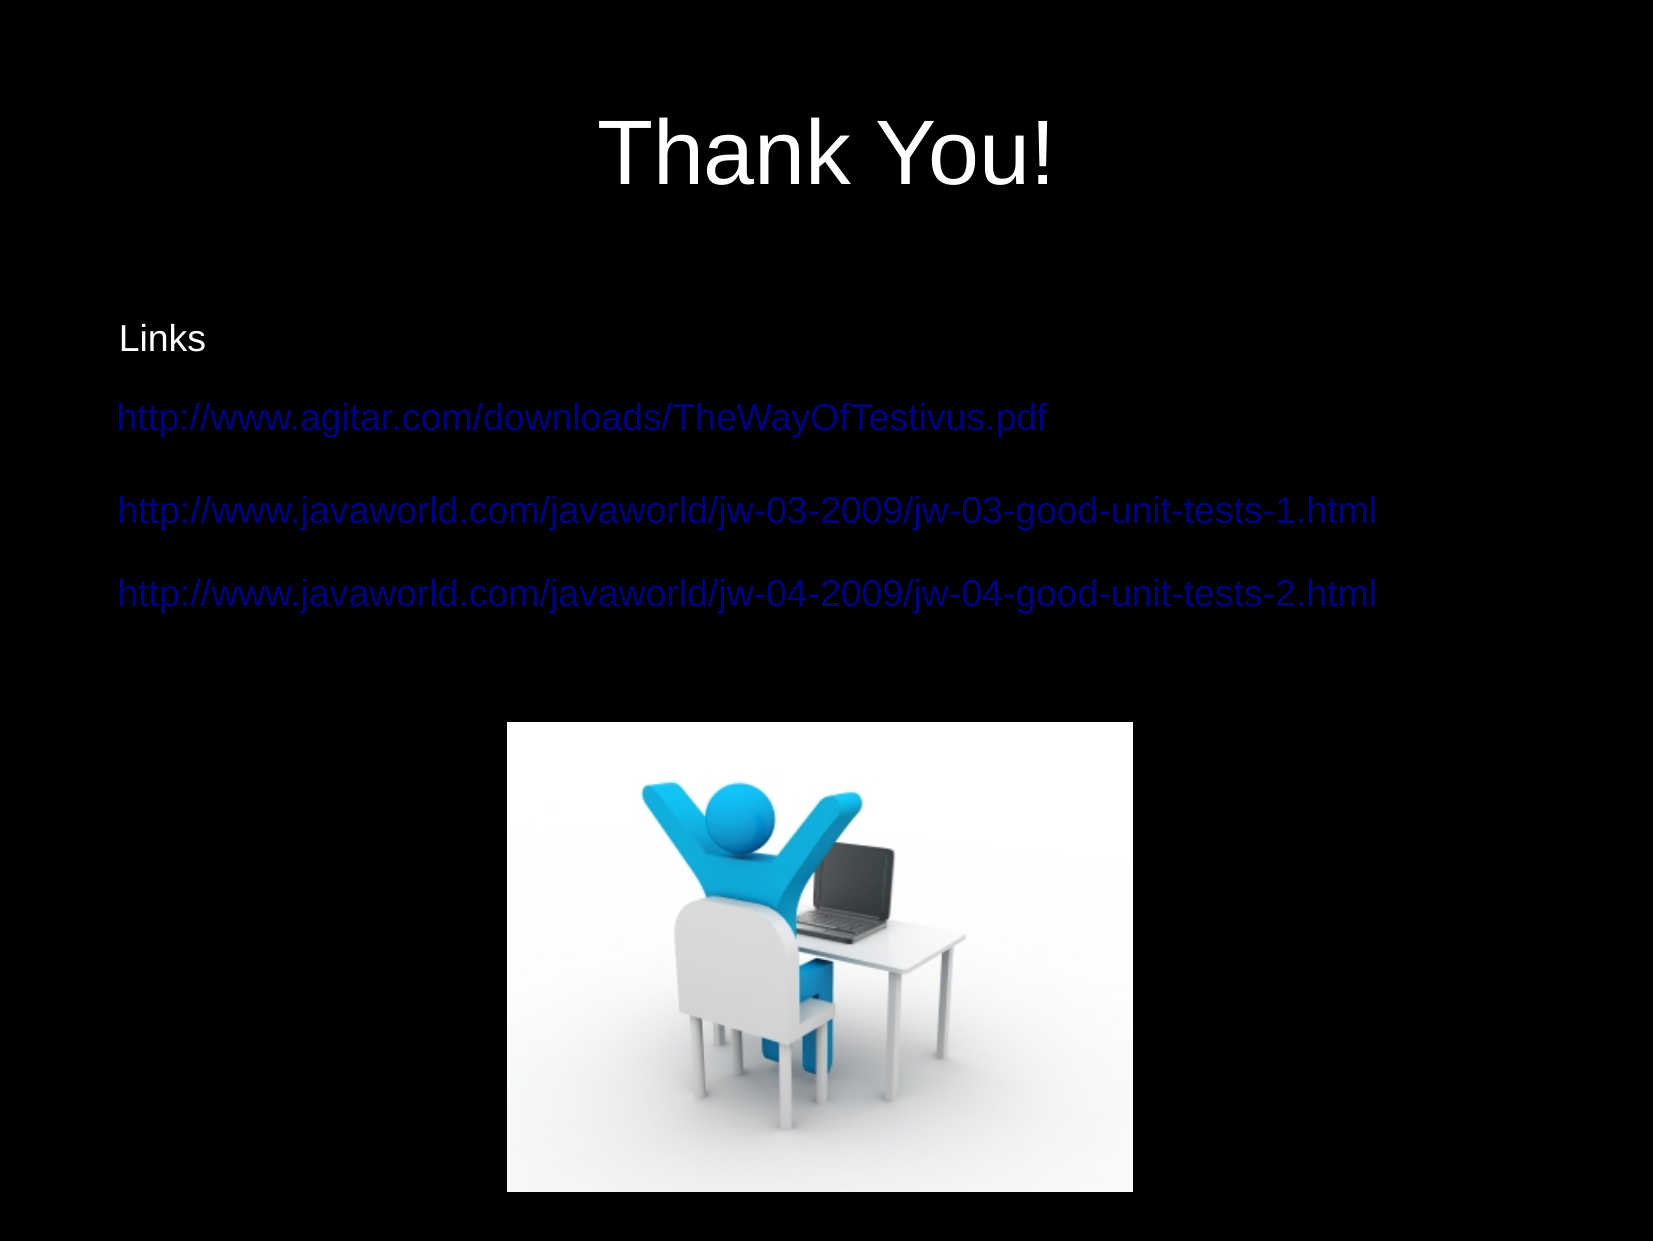

# Thank You!
Links
http://www.agitar.com/downloads/TheWayOfTestivus.pdf
http://www.javaworld.com/javaworld/jw-03-2009/jw-03-good-unit-tests-1.html
http://www.javaworld.com/javaworld/jw-04-2009/jw-04-good-unit-tests-2.html